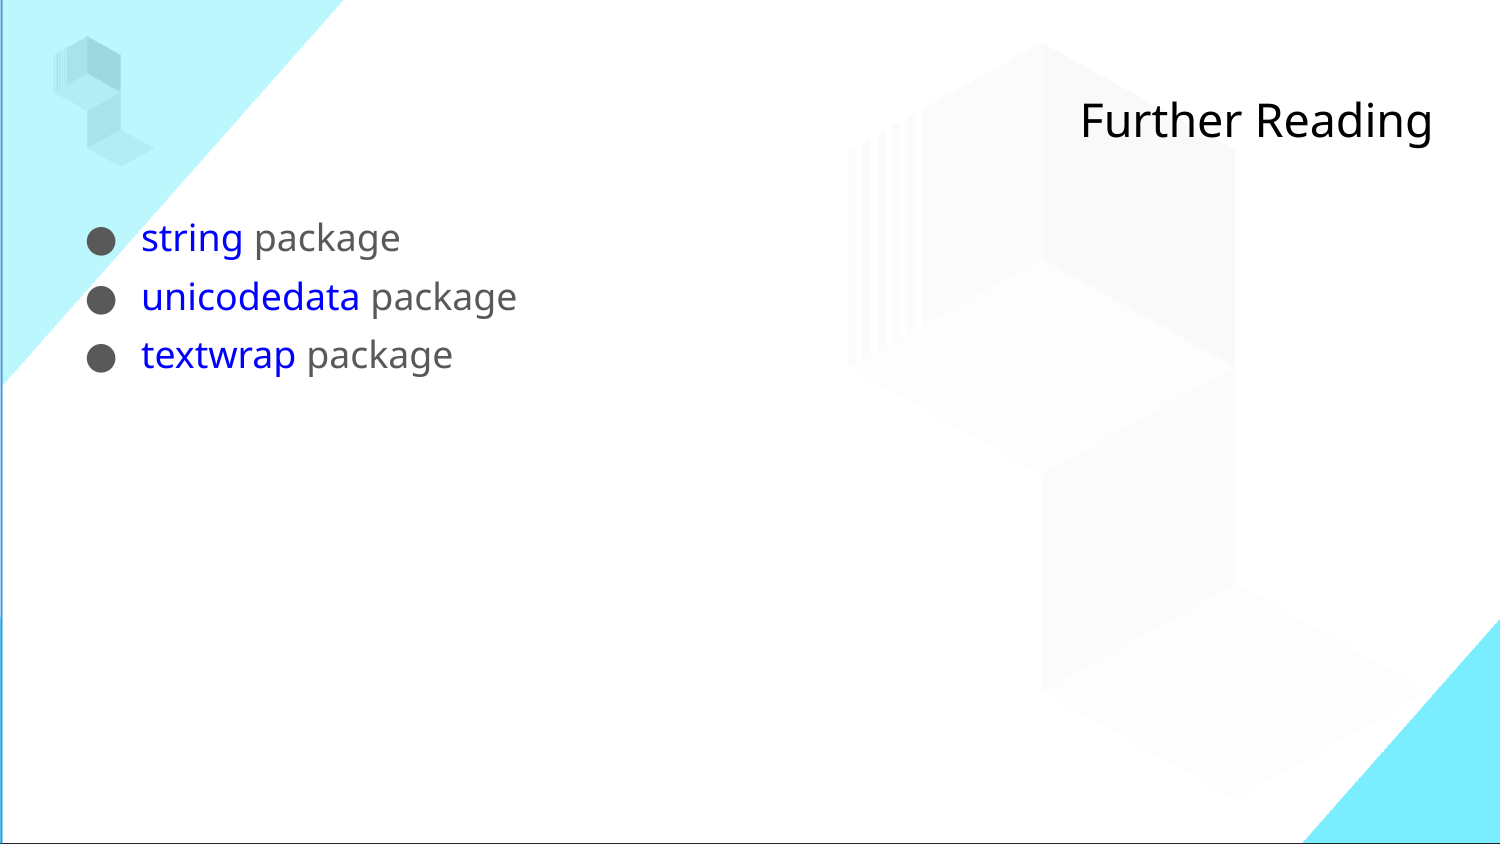

# Further Reading
string package
unicodedata package
textwrap package